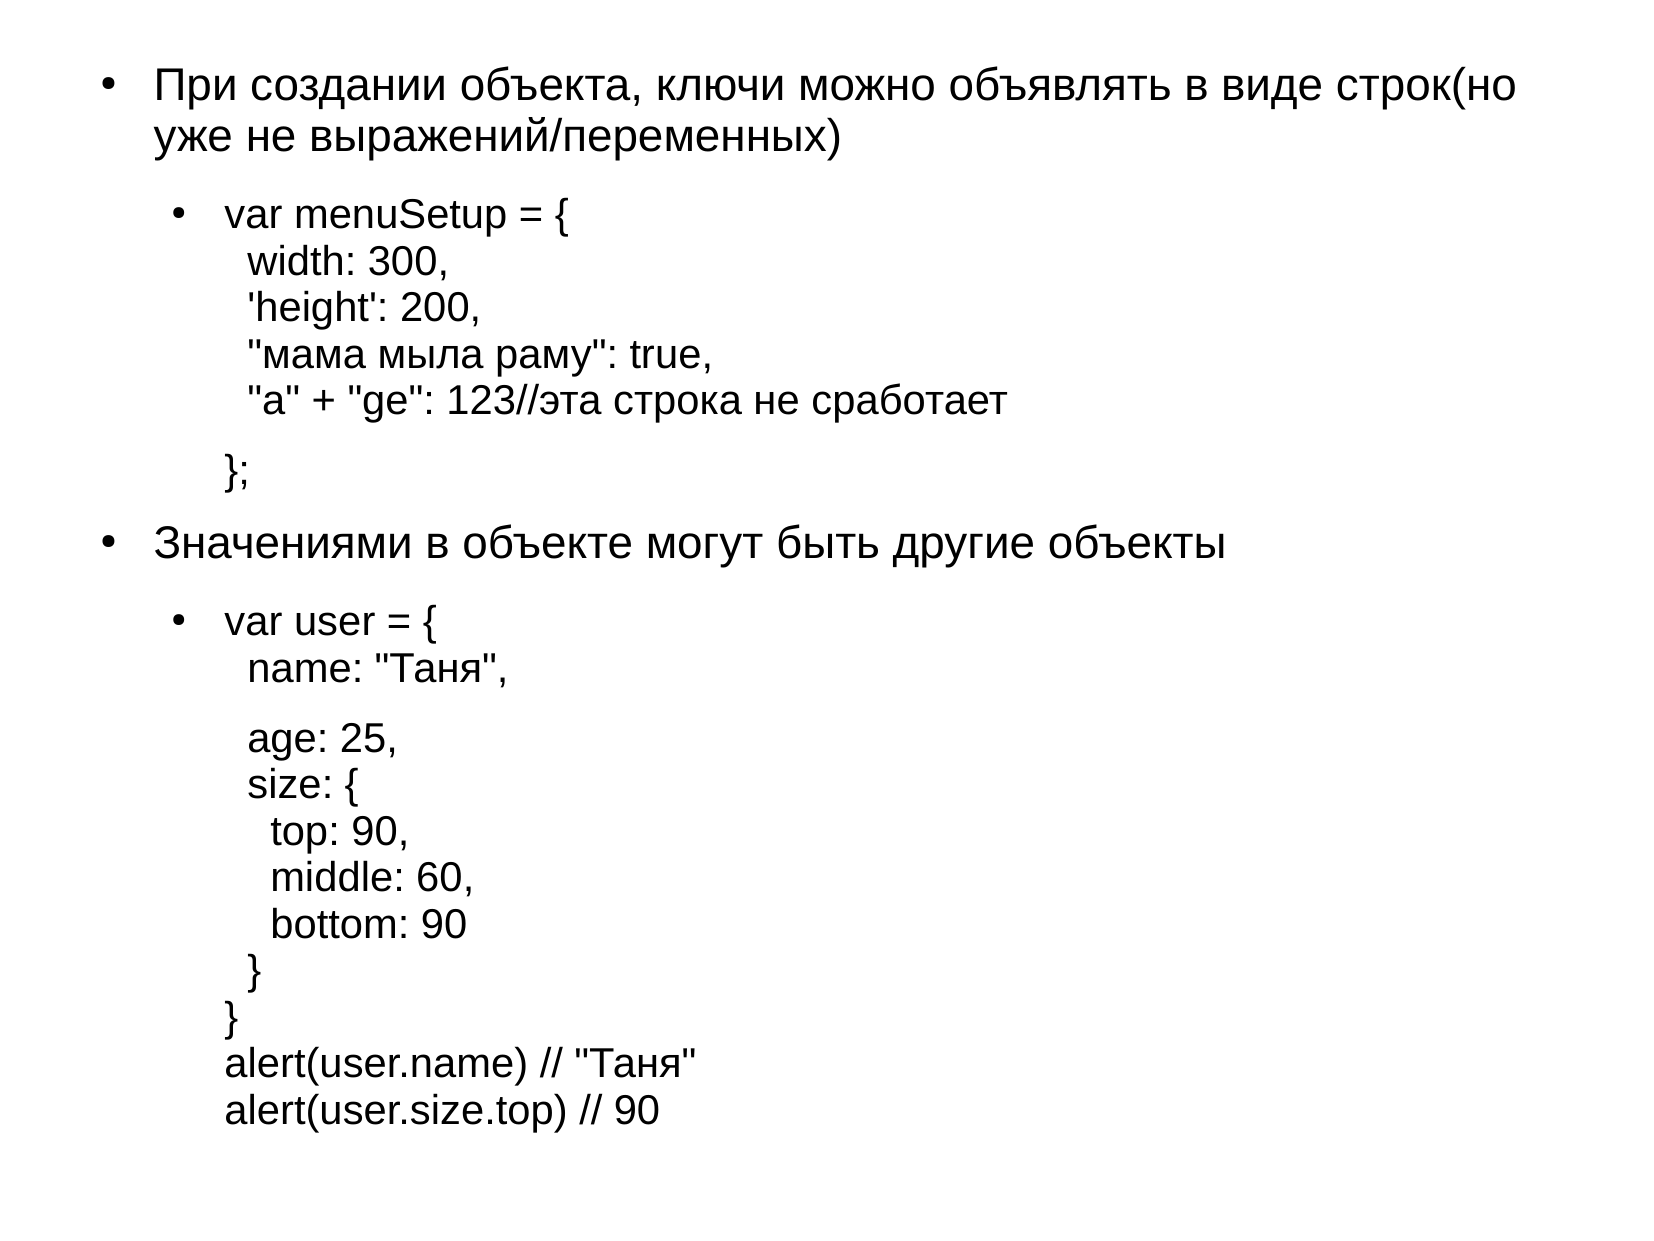

# При создании объекта, ключи можно объявлять в виде строк(но уже не выражений/переменных)
var menuSetup = {
 width: 300,
 'height': 200,
 "мама мыла раму": true,
 "a" + "ge": 123//эта строка не сработает
};
Значениями в объекте могут быть другие объекты
var user = {
 name: "Таня",
 age: 25,
 size: {
 top: 90,
 middle: 60,
 bottom: 90
 }
}
alert(user.name) // "Таня"
alert(user.size.top) // 90